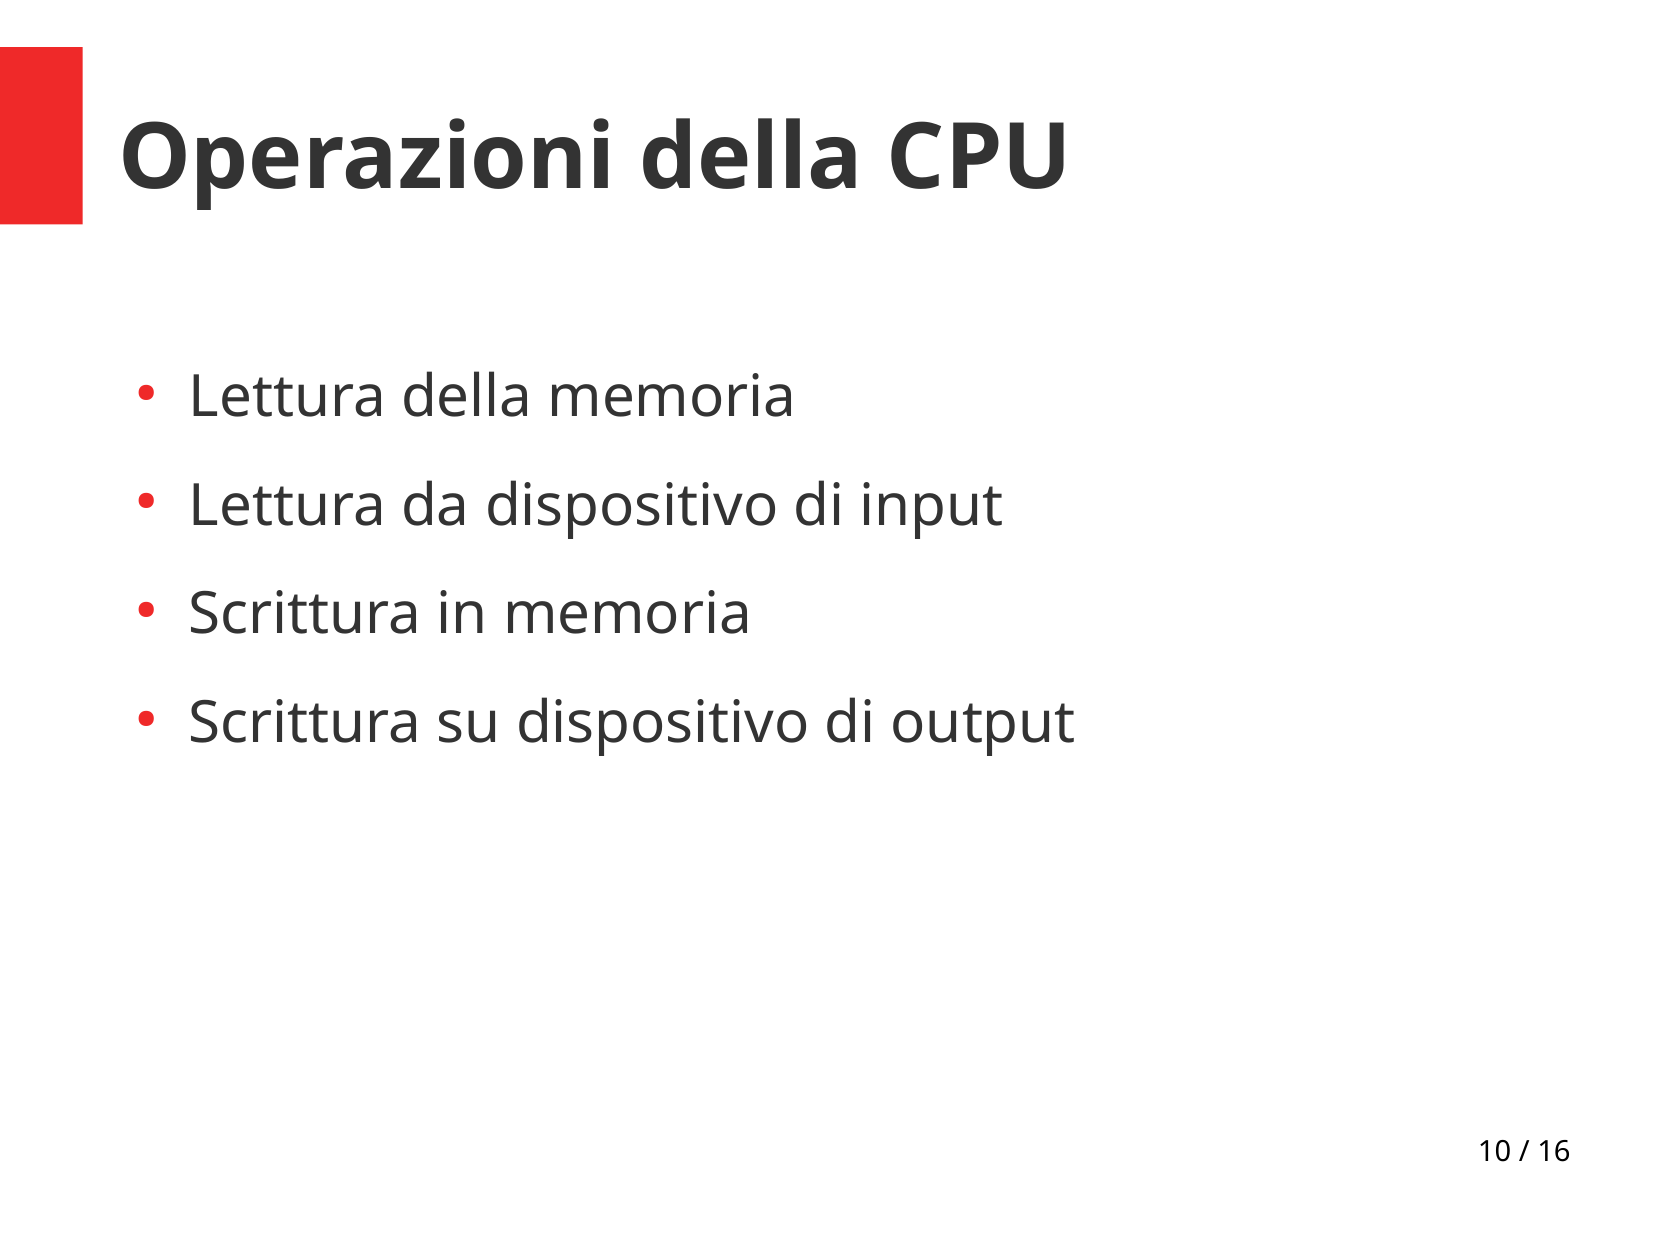

# Operazioni della CPU
Lettura della memoria
Lettura da dispositivo di input
Scrittura in memoria
Scrittura su dispositivo di output
10